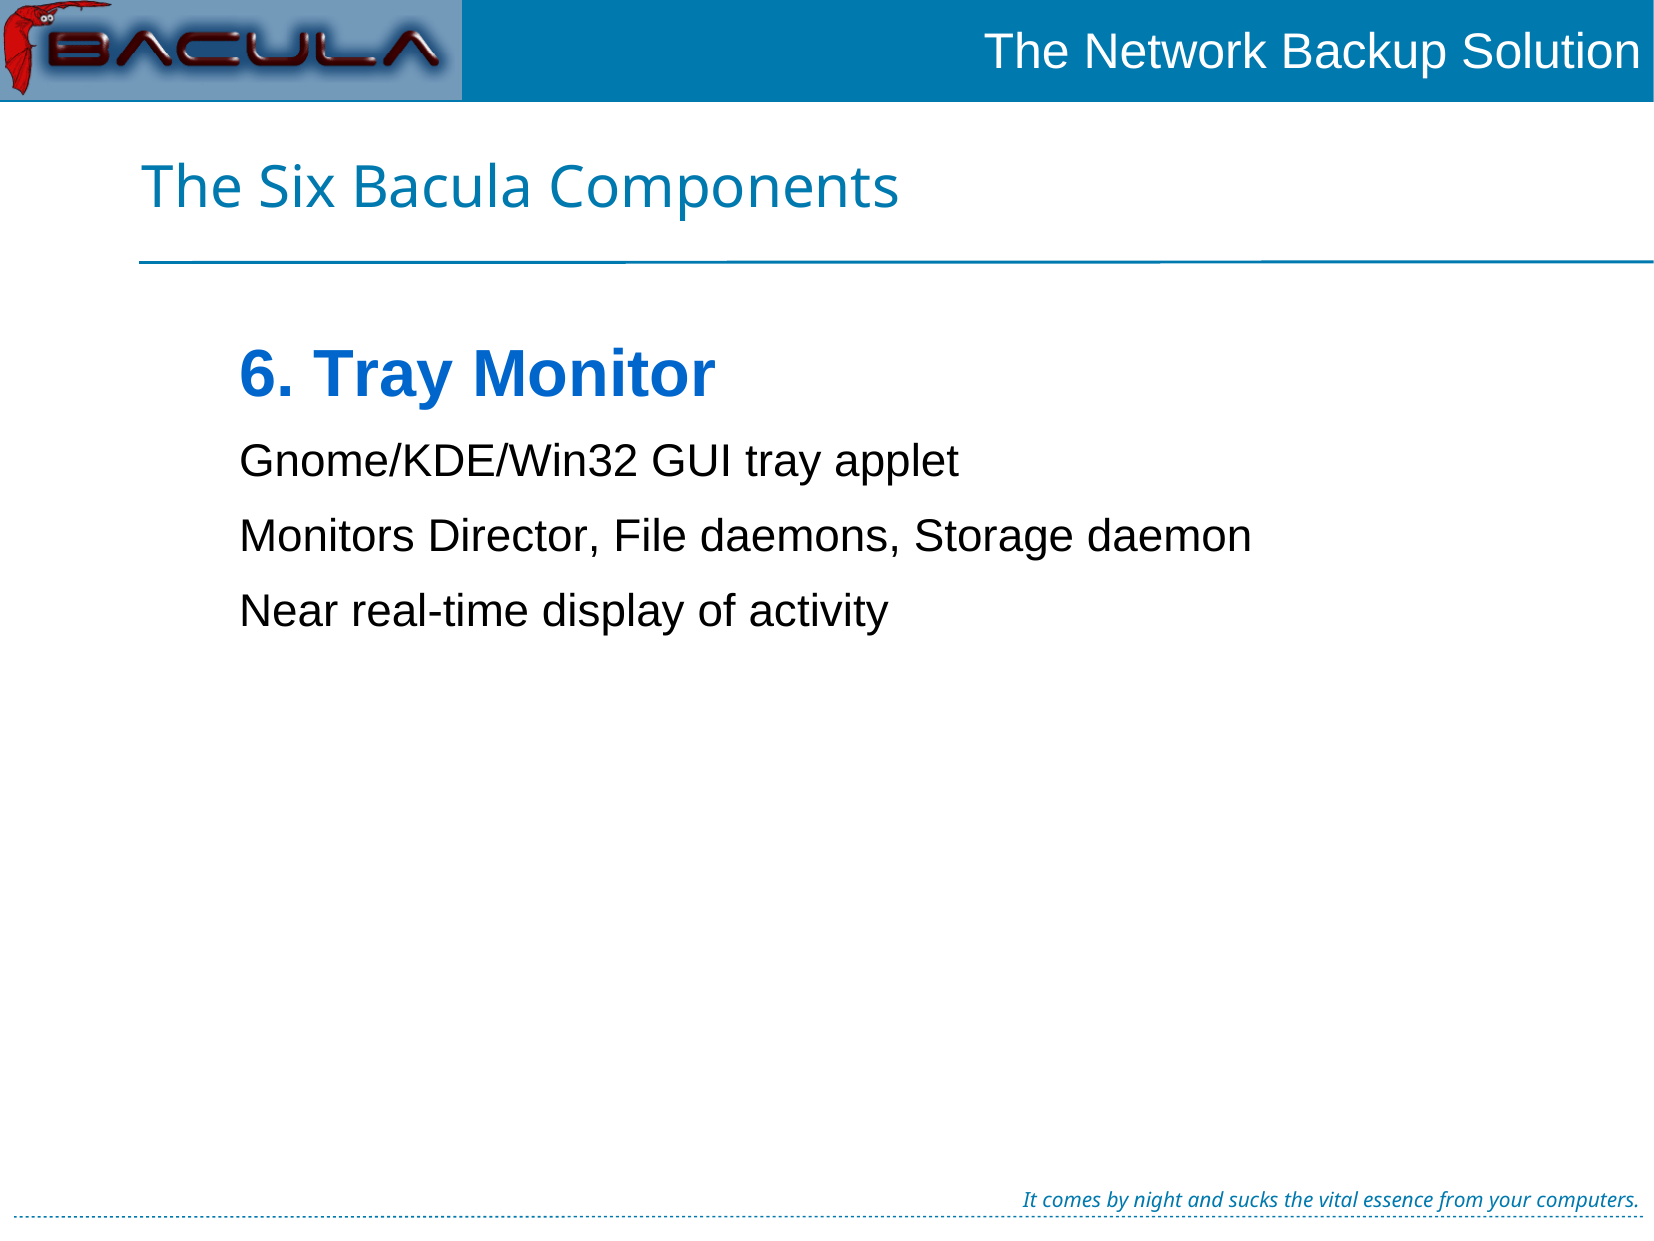

# The Six Bacula Components
6. Tray Monitor
Gnome/KDE/Win32 GUI tray applet
Monitors Director, File daemons, Storage daemon
Near real-time display of activity